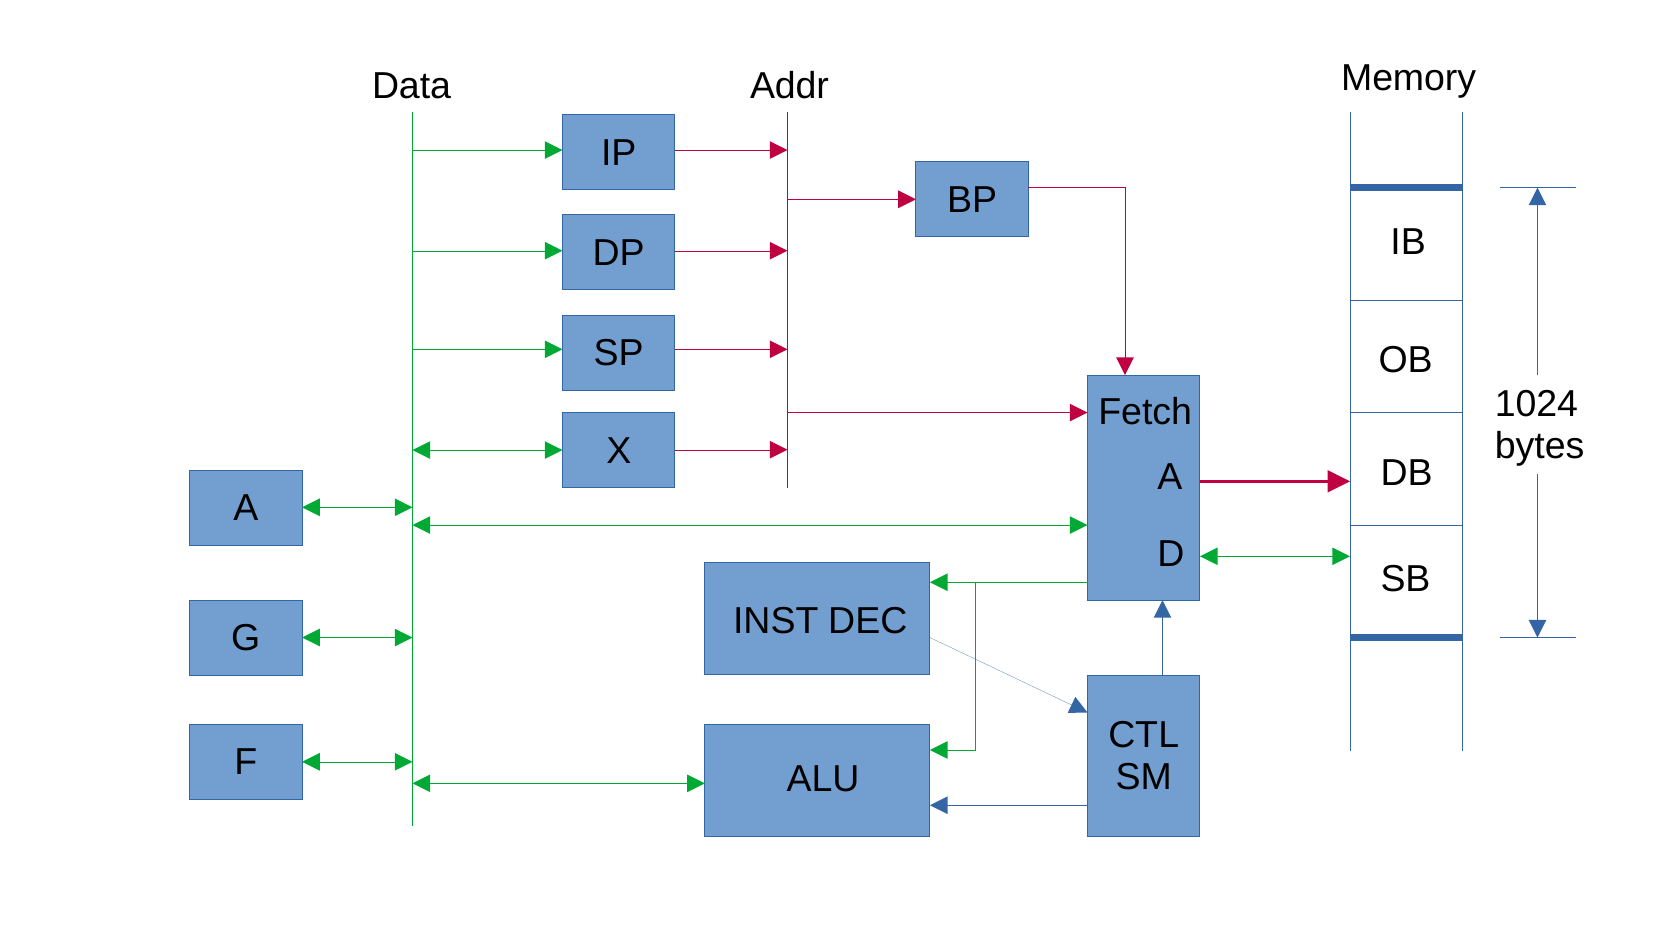

Memory
Data
Addr
IP
BP
IB
DP
SP
OB
1024
bytes
Fetch
X
DB
A
A
D
SB
INST DEC
G
CTL
SM
F
ALU